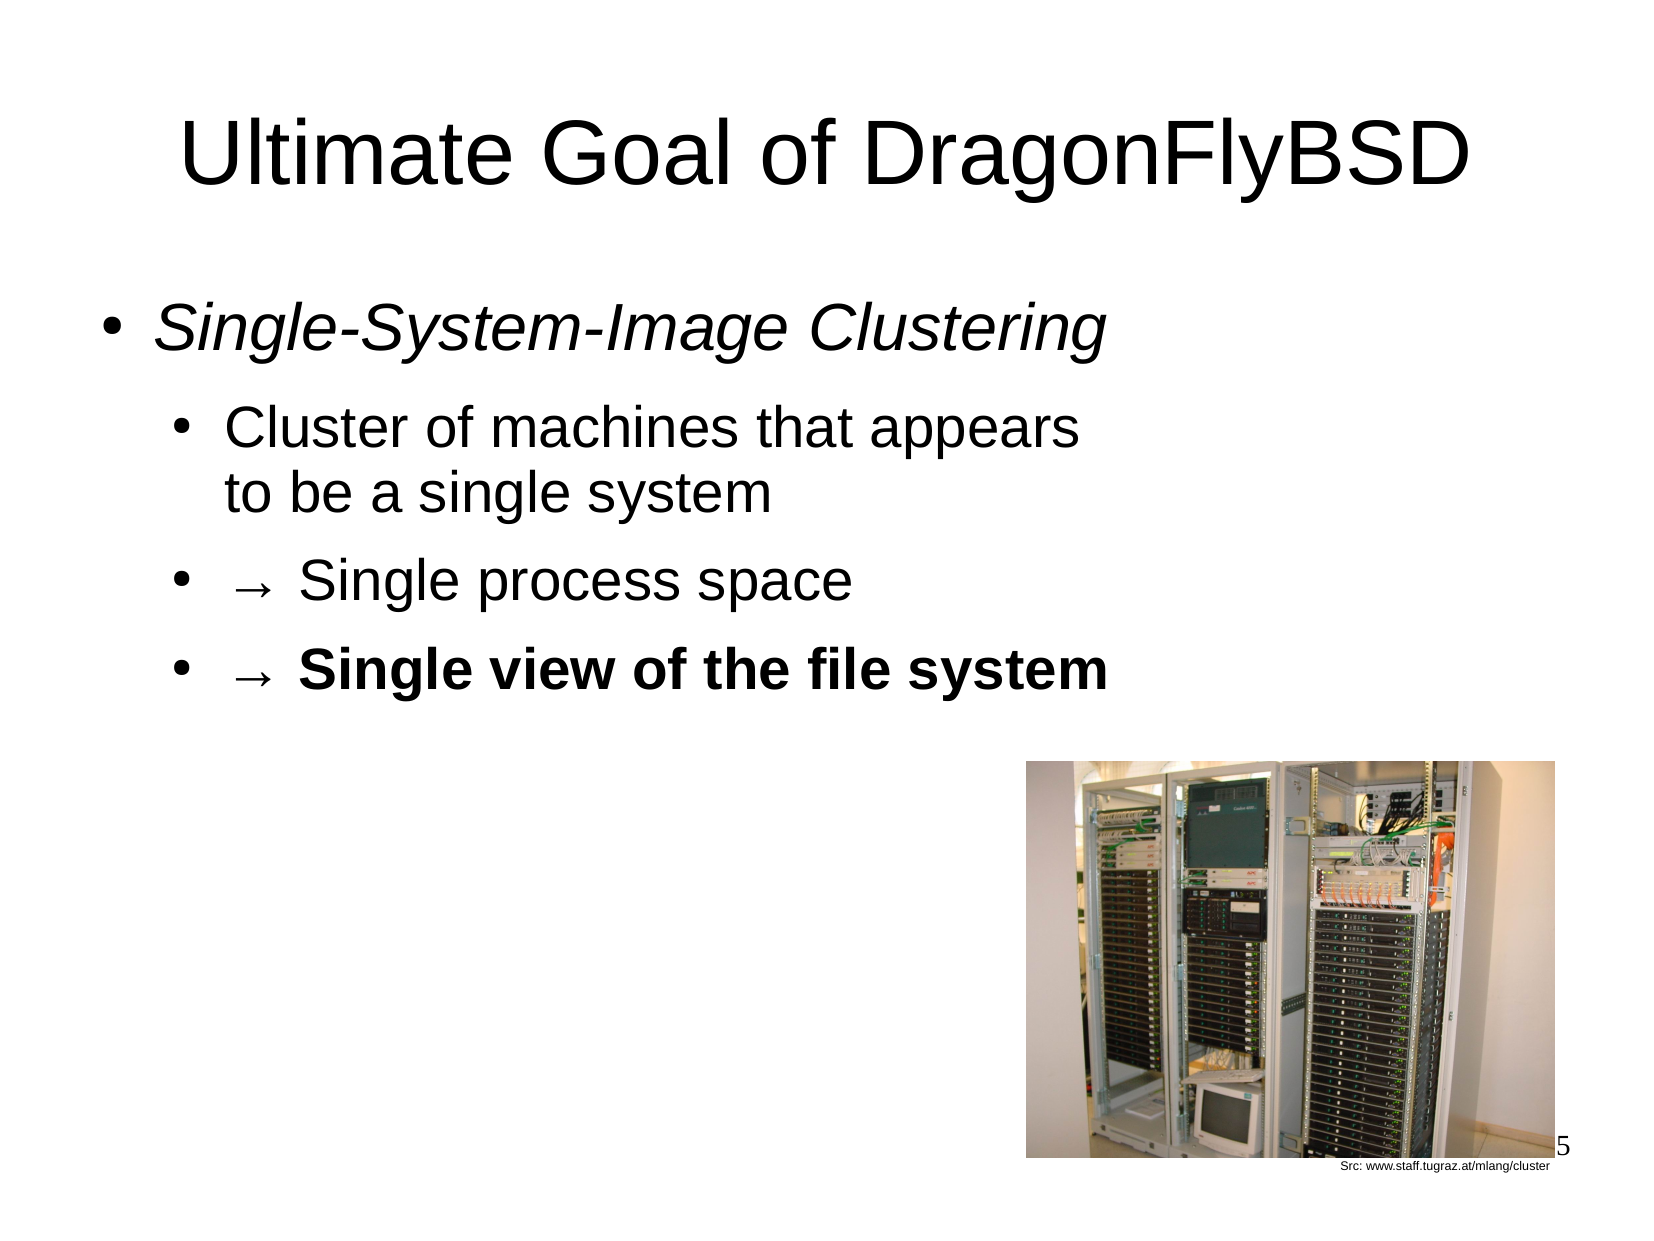

# Ultimate Goal of DragonFlyBSD
Single-System-Image Clustering
Cluster of machines that appears to be a single system
→ Single process space
→ Single view of the file system
Src: www.staff.tugraz.at/mlang/cluster
15